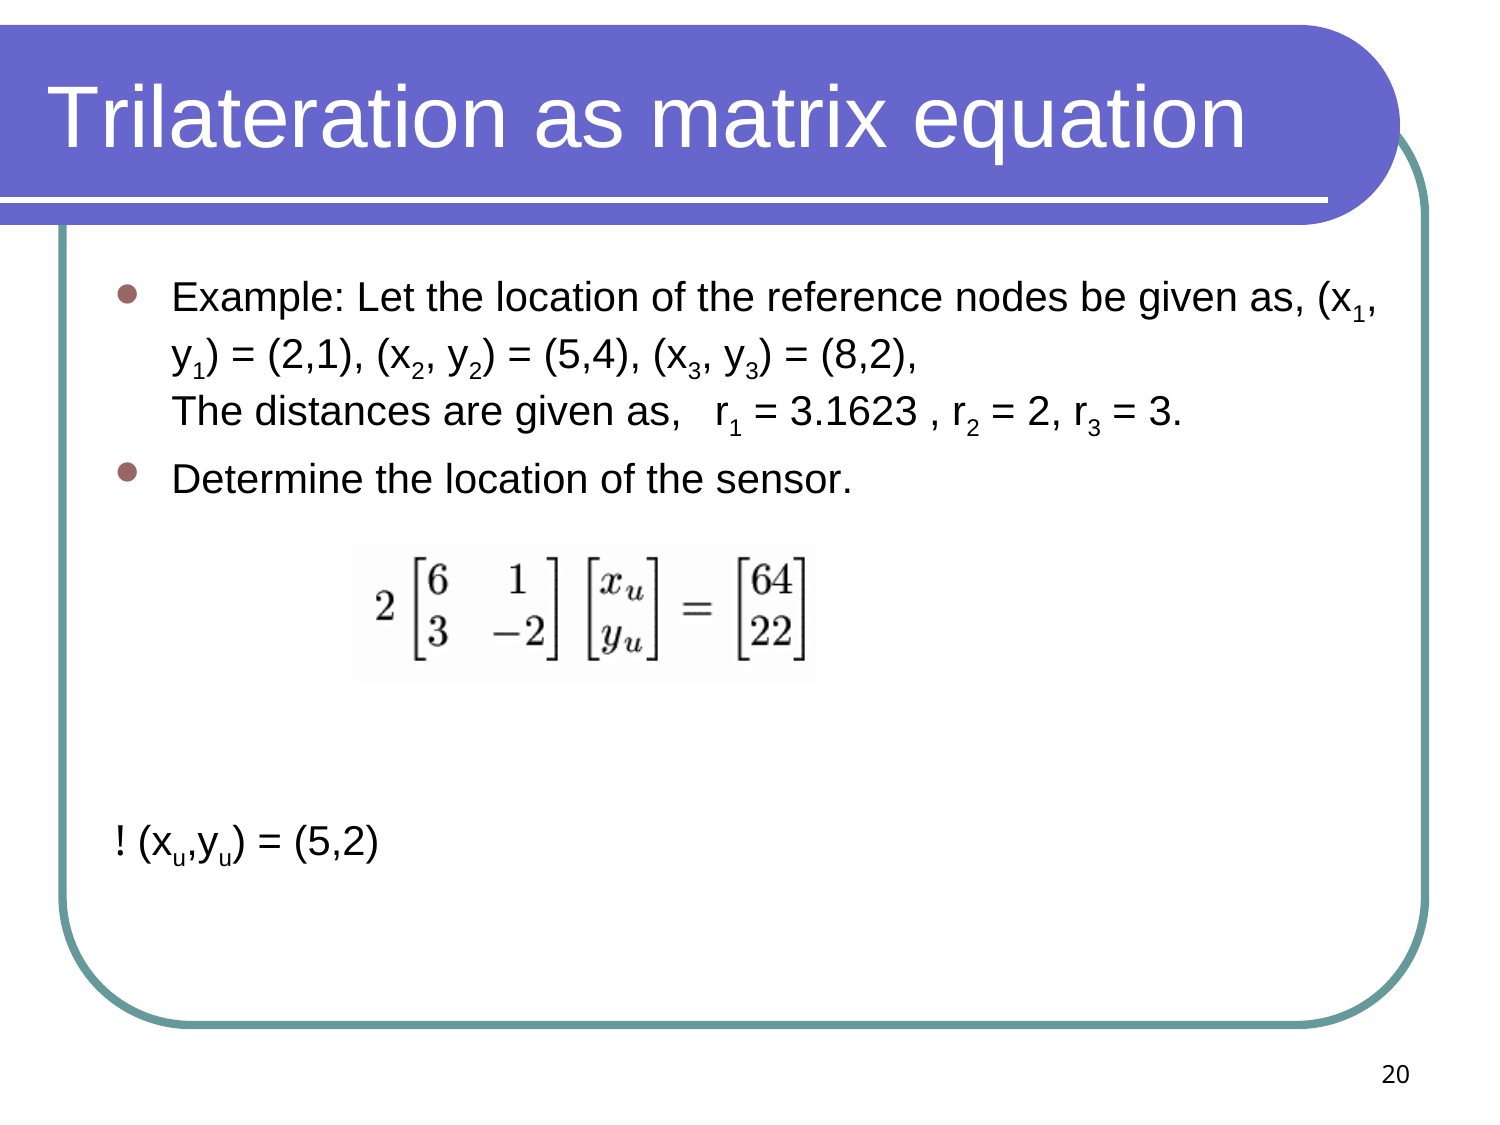

# Trilateration as matrix equation
Example: Let the location of the reference nodes be given as, (x1, y1) = (2,1), (x2, y2) = (5,4), (x3, y3) = (8,2),
The distances are given as, 	r1 = 3.1623 , r2 = 2, r3 = 3.
Determine the location of the sensor.
! (xu,yu) = (5,2)